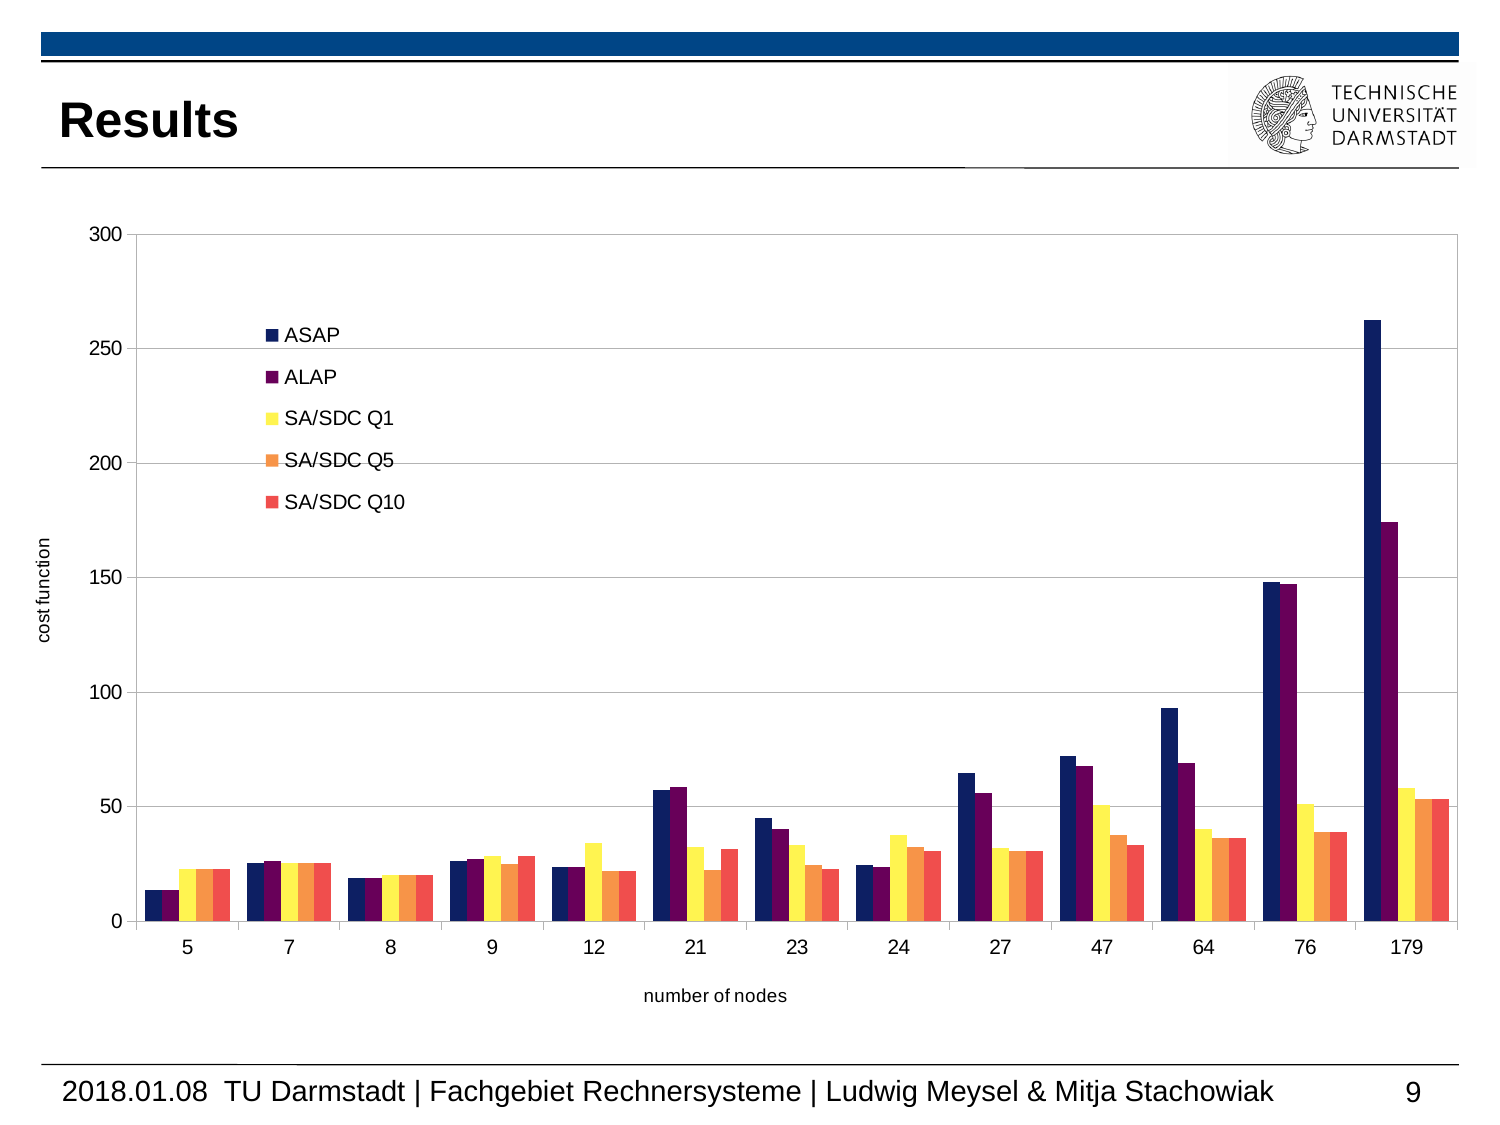

# Results
### Chart
| Category | ASAP | ALAP | SA/SDC Q1 | SA/SDC Q5 | SA/SDC Q10 |
|---|---|---|---|---|---|
| 5 | 13.5 | 13.5 | 22.5 | 22.5 | 22.5 |
| 7 | 25.4 | 26.4 | 25.4 | 25.4 | 25.4 |
| 8 | 18.8 | 18.8 | 20.2 | 20.2 | 20.2 |
| 9 | 26.1 | 27.2 | 28.2 | 25.1 | 28.2 |
| 12 | 23.8 | 23.8 | 34.2 | 21.8 | 21.8 |
| 21 | 57.4 | 58.4 | 32.4 | 22.4 | 31.4 |
| 23 | 44.8 | 40.0 | 33.3 | 24.3 | 22.9 |
| 24 | 24.4 | 23.4 | 37.4 | 32.4 | 30.4 |
| 27 | 64.8 | 56.0 | 31.9 | 30.5 | 30.5 |
| 47 | 72.0 | 67.7 | 50.8 | 37.7 | 33.2 |
| 64 | 93.0 | 69.0 | 40.0 | 36.4 | 36.4 |
| 76 | 148.0 | 147.0 | 51.0 | 39.0 | 39.0 |
| 179 | 262.3 | 174.4 | 58.1 | 53.1 | 53.1 |TU Darmstadt | Fachgebiet Rechnersysteme | Name